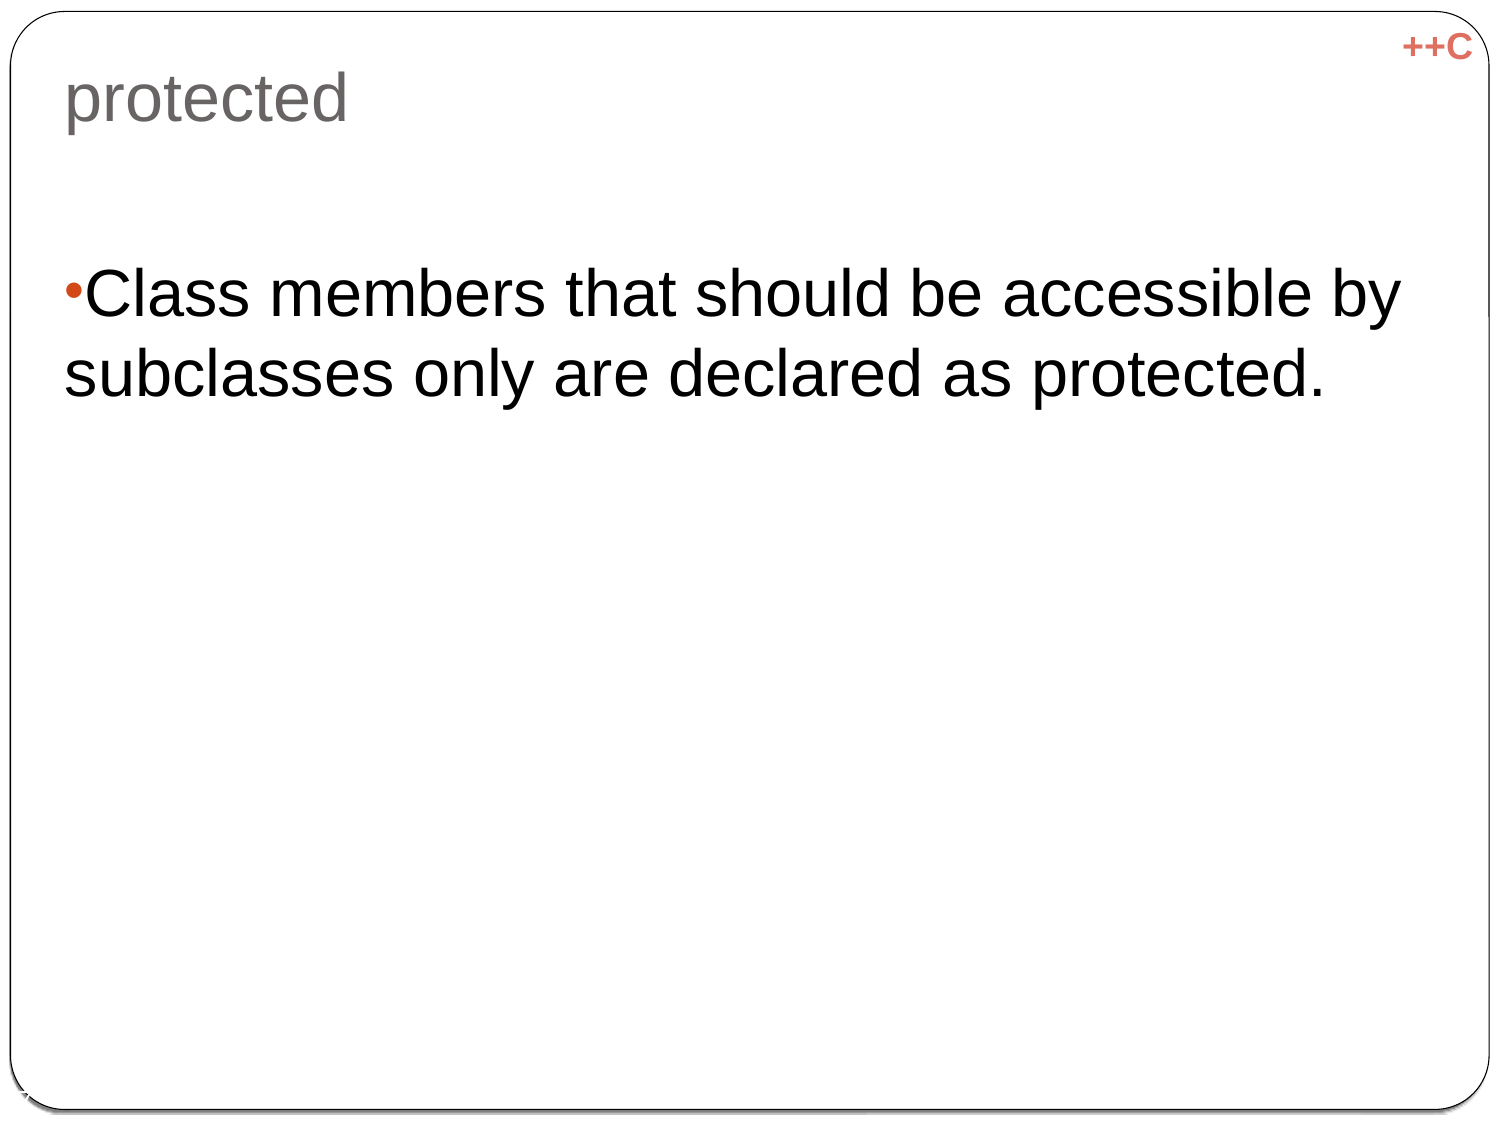

# protected
Class members that should be accessible by subclasses only are declared as protected.